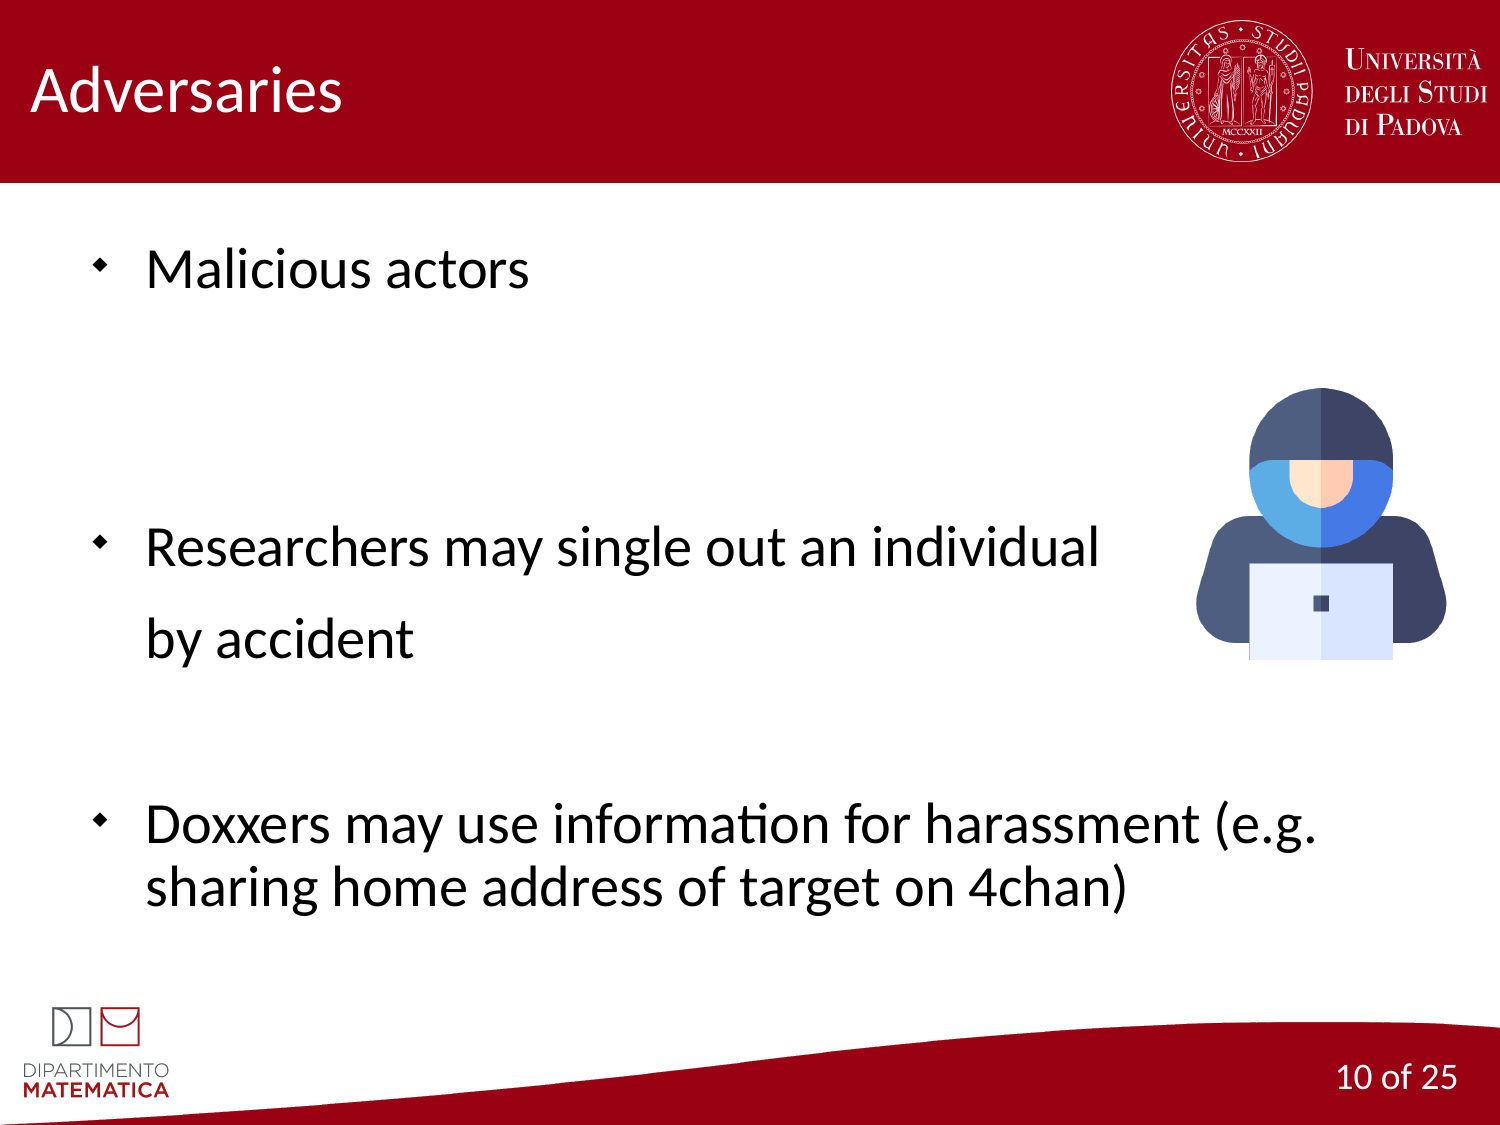

# Adversaries
Malicious actors
Researchers may single out an individual
by accident
Doxxers may use information for harassment (e.g. sharing home address of target on 4chan)
 of 25